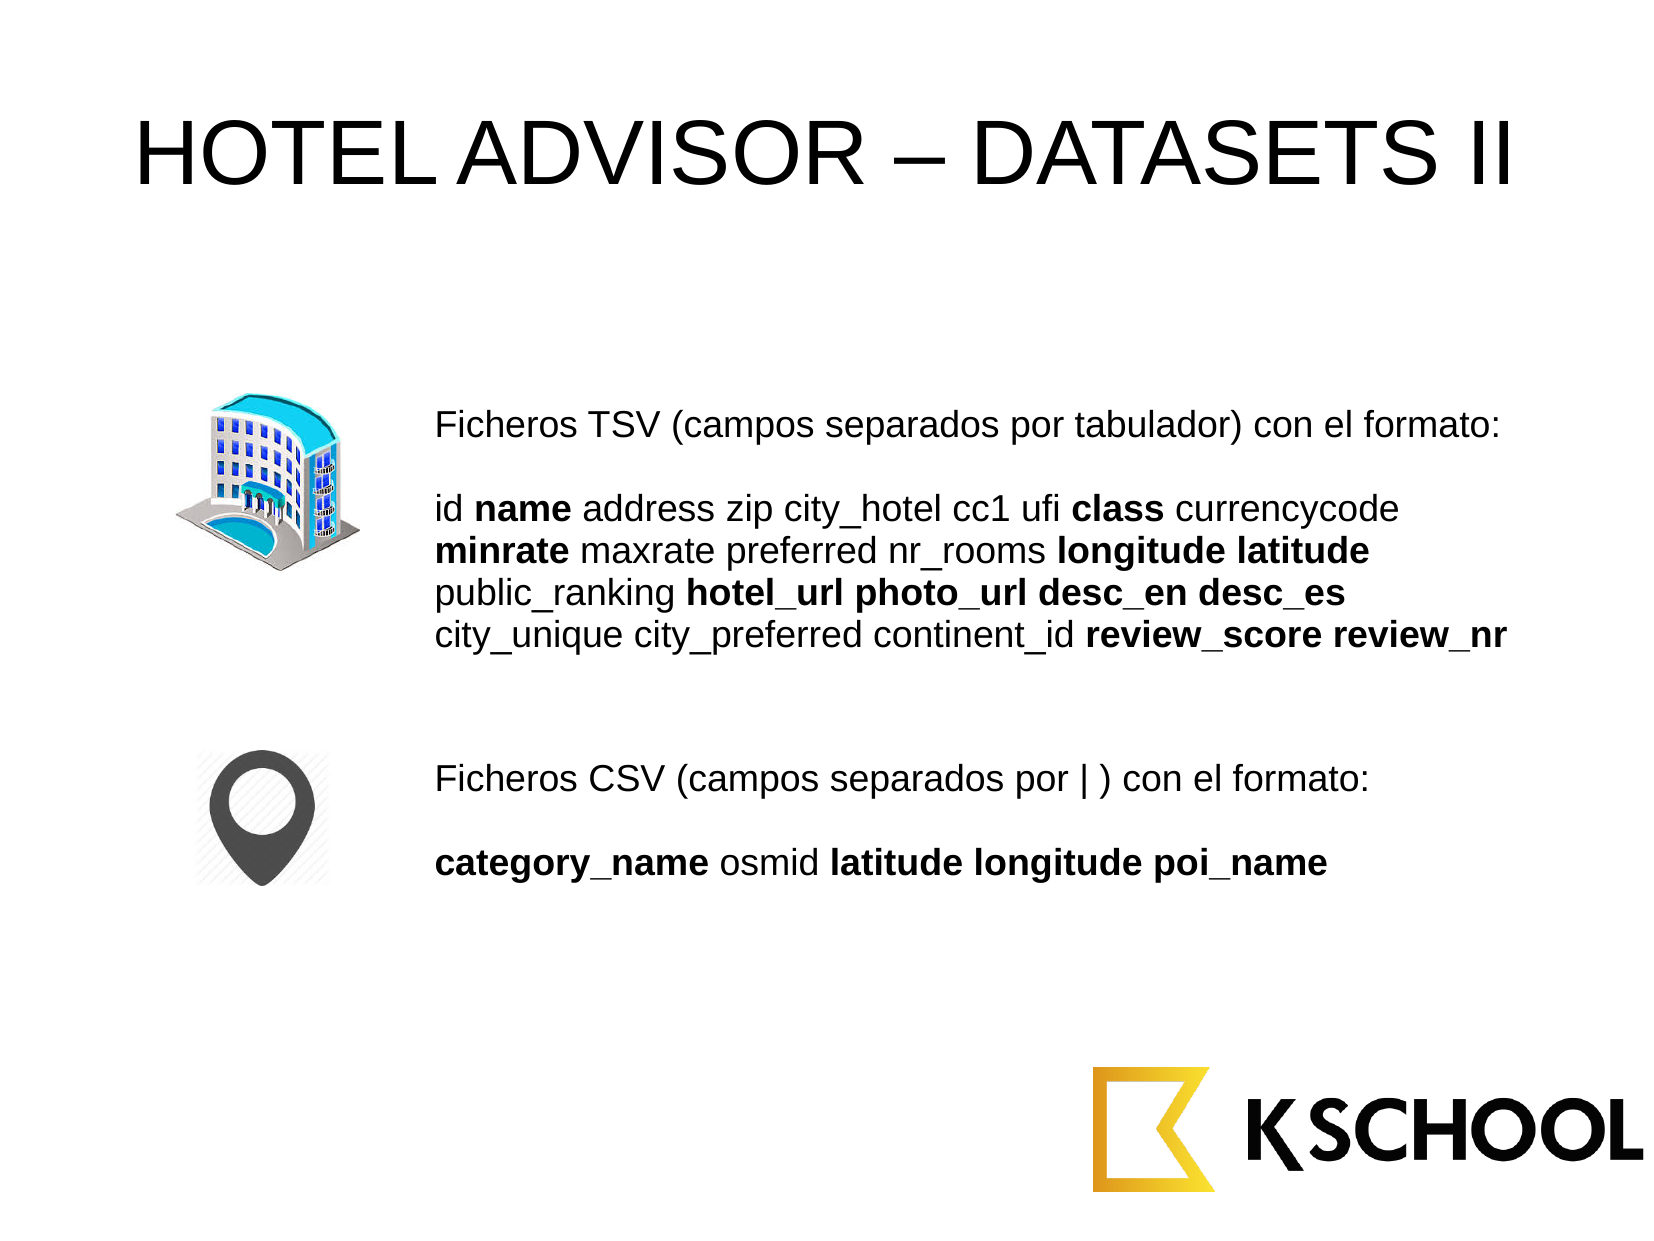

# HOTEL ADVISOR – DATASETS II
Ficheros TSV (campos separados por tabulador) con el formato:
id name address zip city_hotel cc1 ufi class currencycode minrate maxrate preferred nr_rooms longitude latitude public_ranking hotel_url photo_url desc_en desc_es city_unique city_preferred continent_id review_score review_nr
Ficheros CSV (campos separados por | ) con el formato:
category_name osmid latitude longitude poi_name